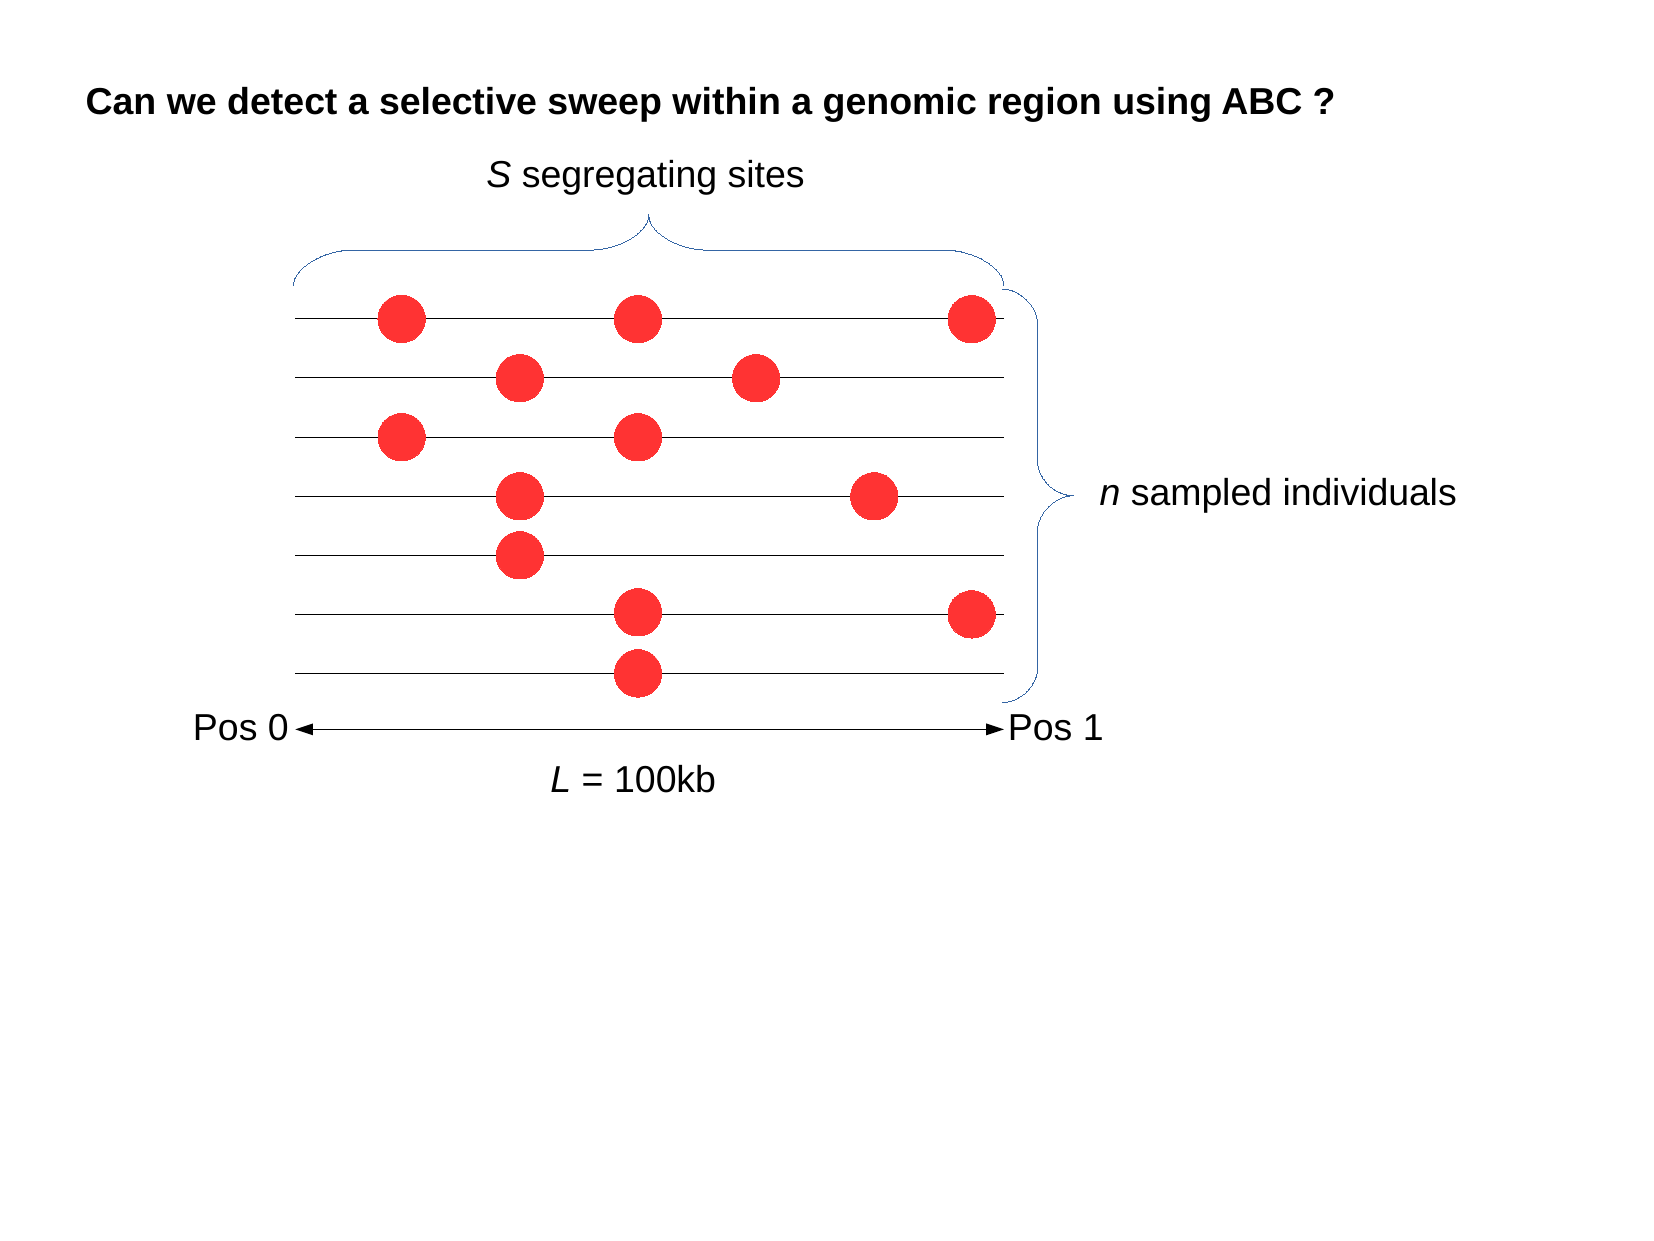

Can we detect a selective sweep within a genomic region using ABC ?
S segregating sites
n sampled individuals
Pos 0
Pos 1
L = 100kb